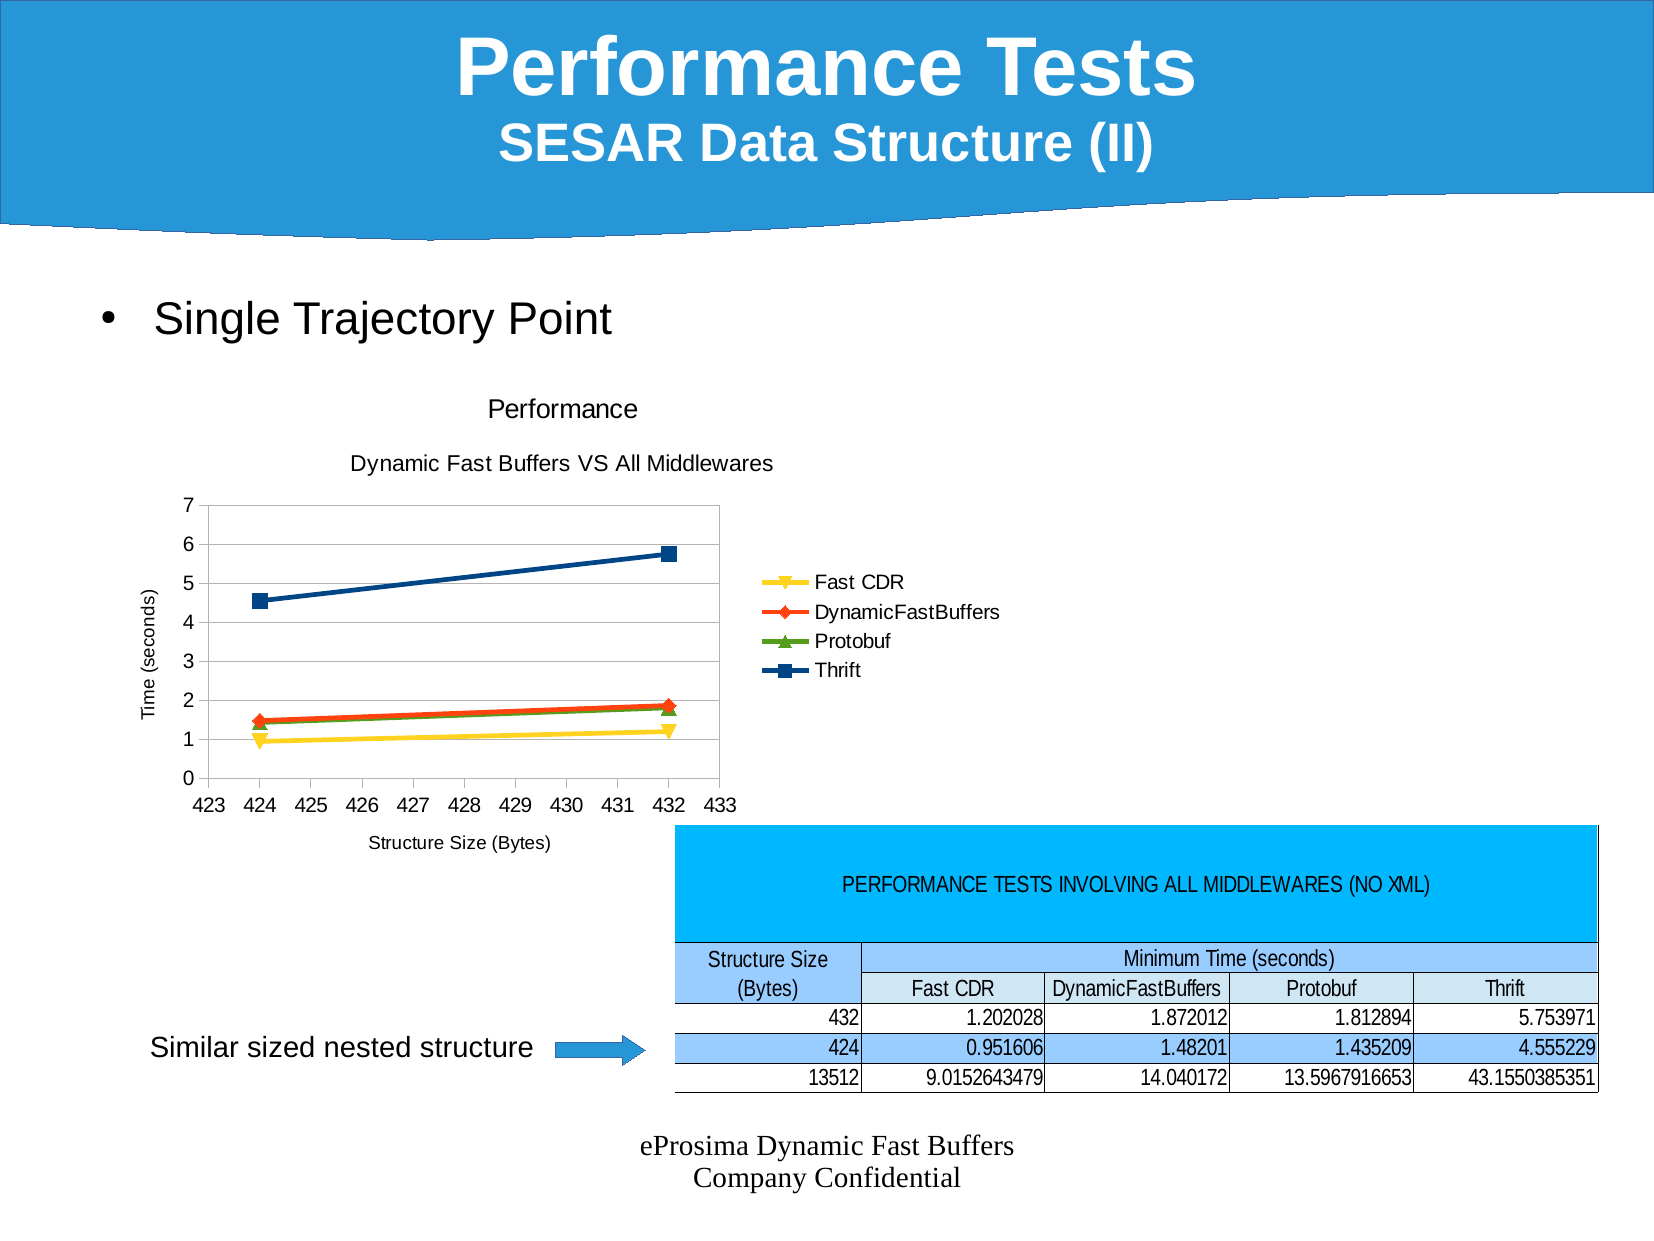

Performance Tests
SESAR Data Structure (II)
# Single Trajectory Point
### Chart: Performance
Dynamic Fast Buffers VS All Middlewares
| Category | Fast CDR | DynamicFastBuffers | Protobuf | Thrift |
|---|---|---|---|---|
Similar sized nested structure
eProsima Dynamic Fast Buffers